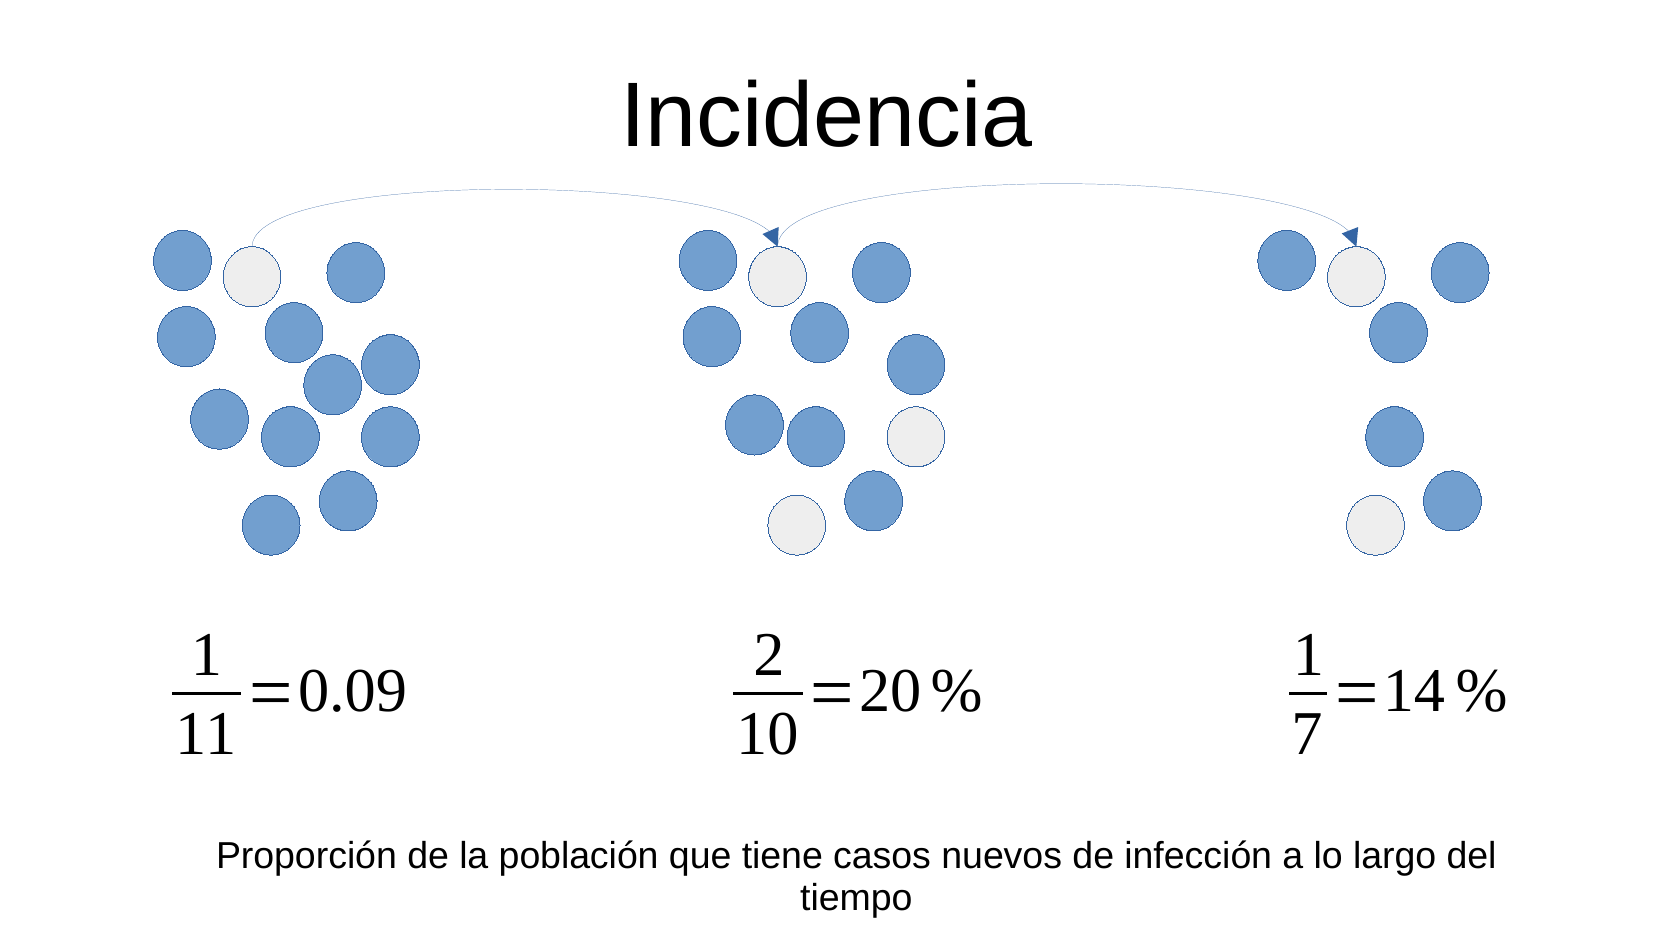

# Incidencia
Proporción de la población que tiene casos nuevos de infección a lo largo del tiempo